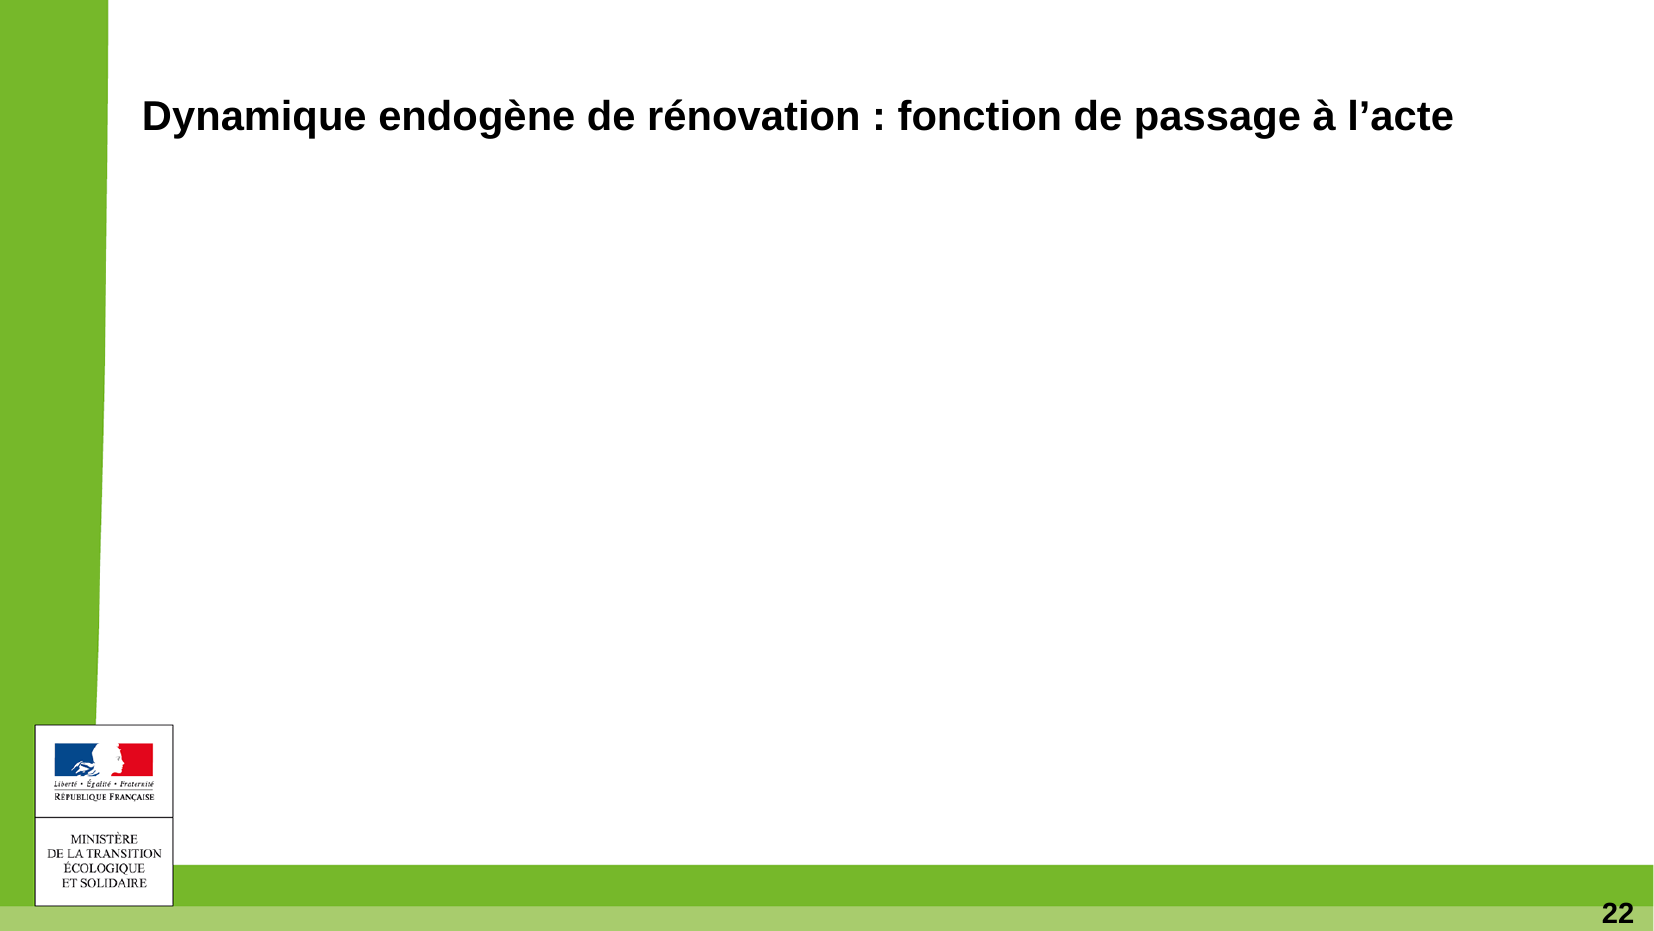

# Dynamique endogène de rénovation : fonction de passage à l’acte